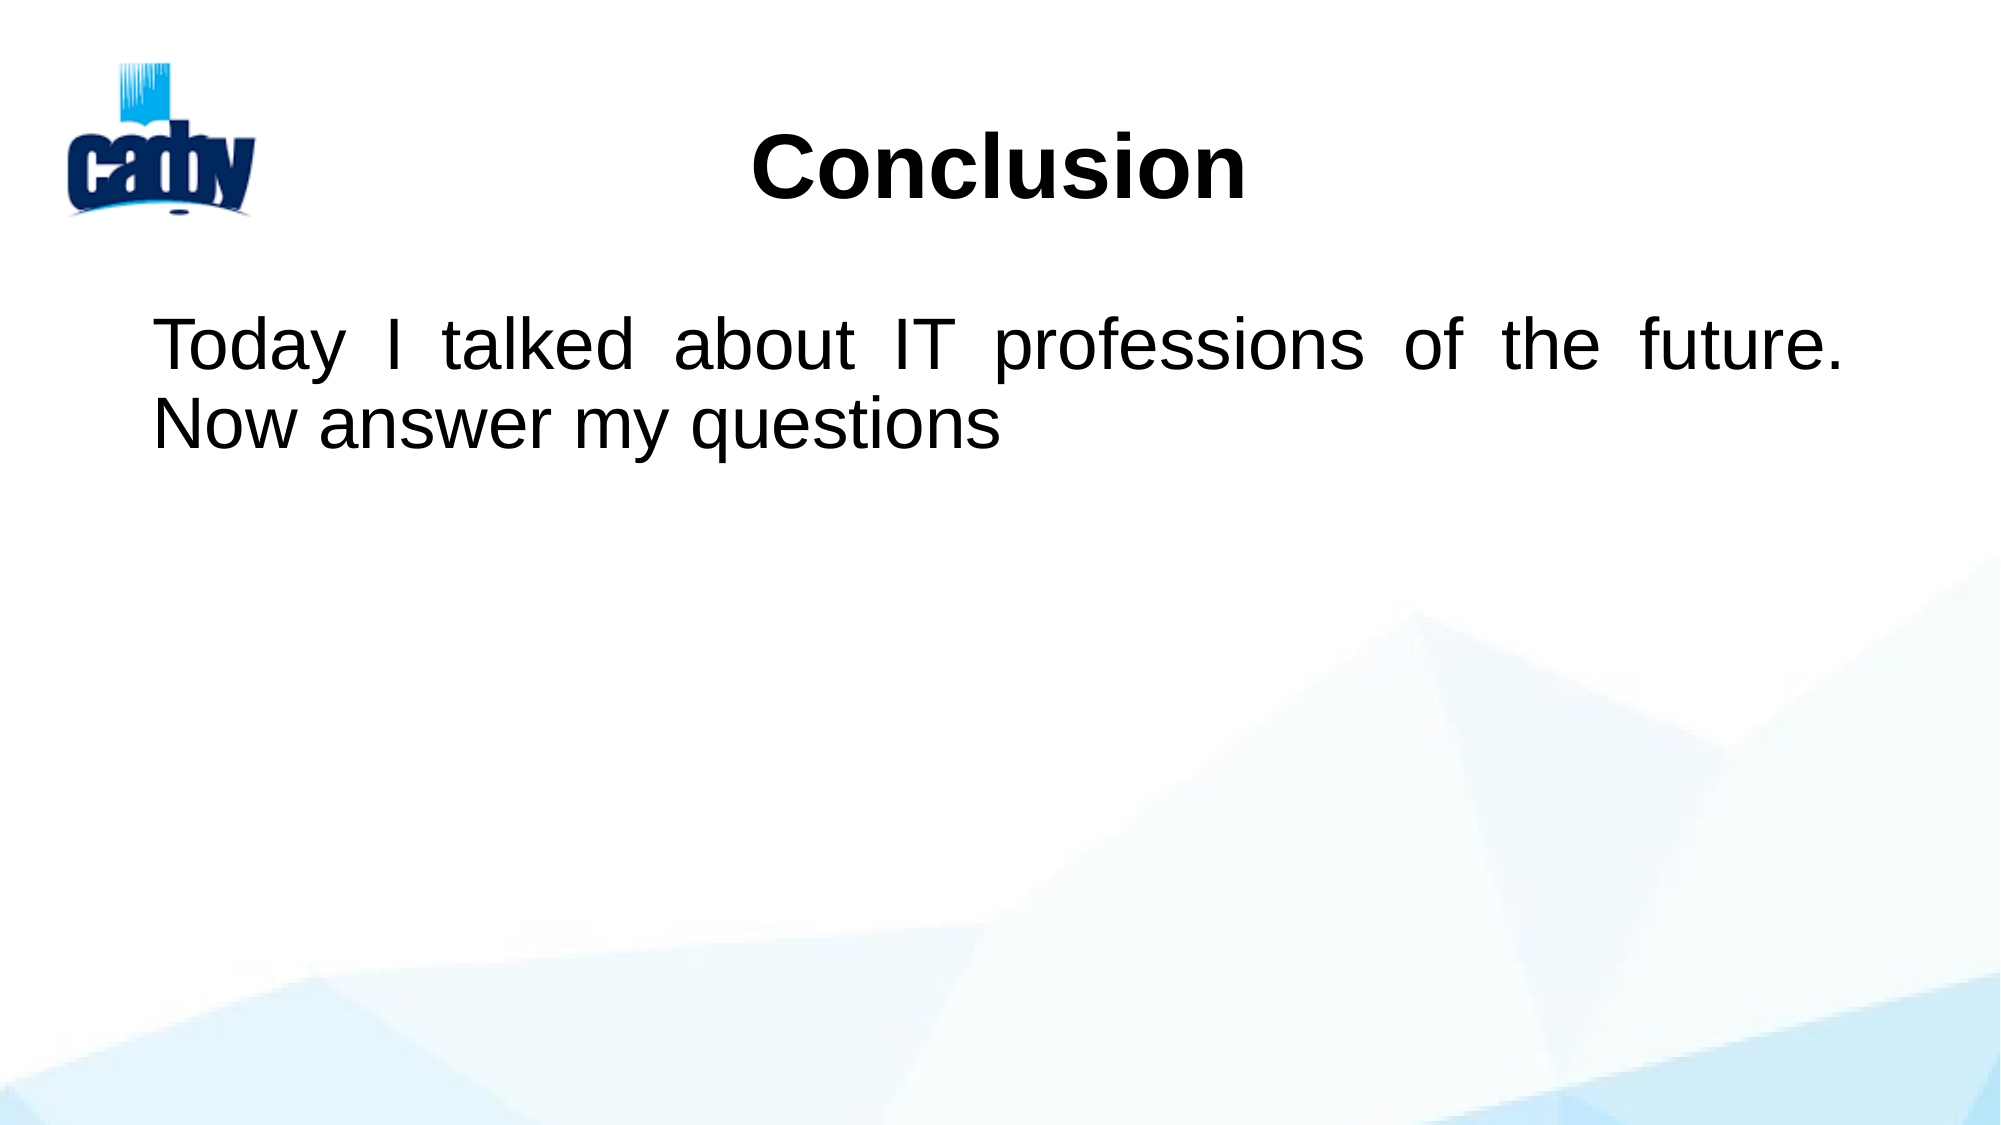

# Conclusion
Today I talked about IT professions of the future. Now answer my questions